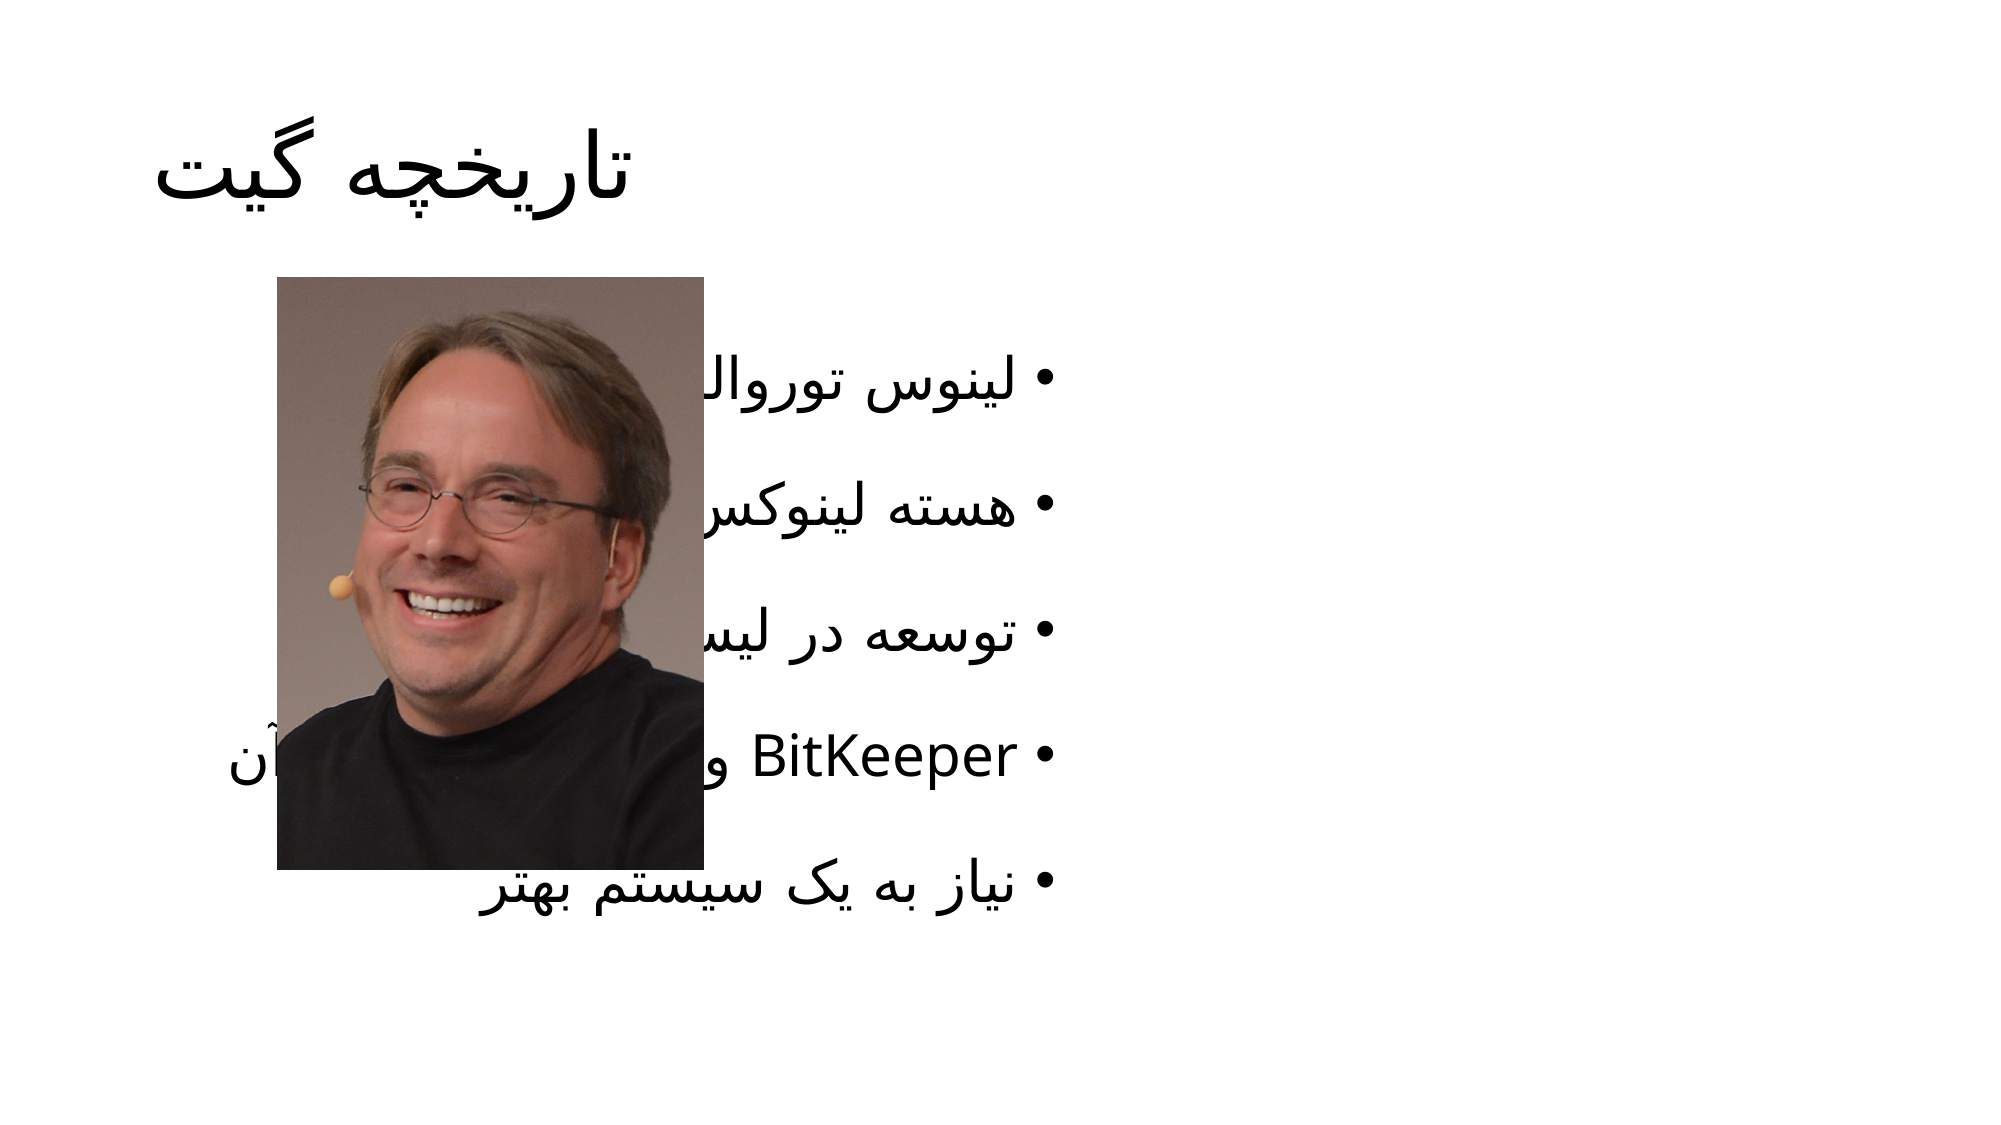

# تاریخچه گیت
لینوس توروالدز
هسته لینوکس
توسعه در لیست پستی و پچ‌ها
‌BitKeeper و مشکلات قانونی آن
نیاز به یک سیستم بهتر